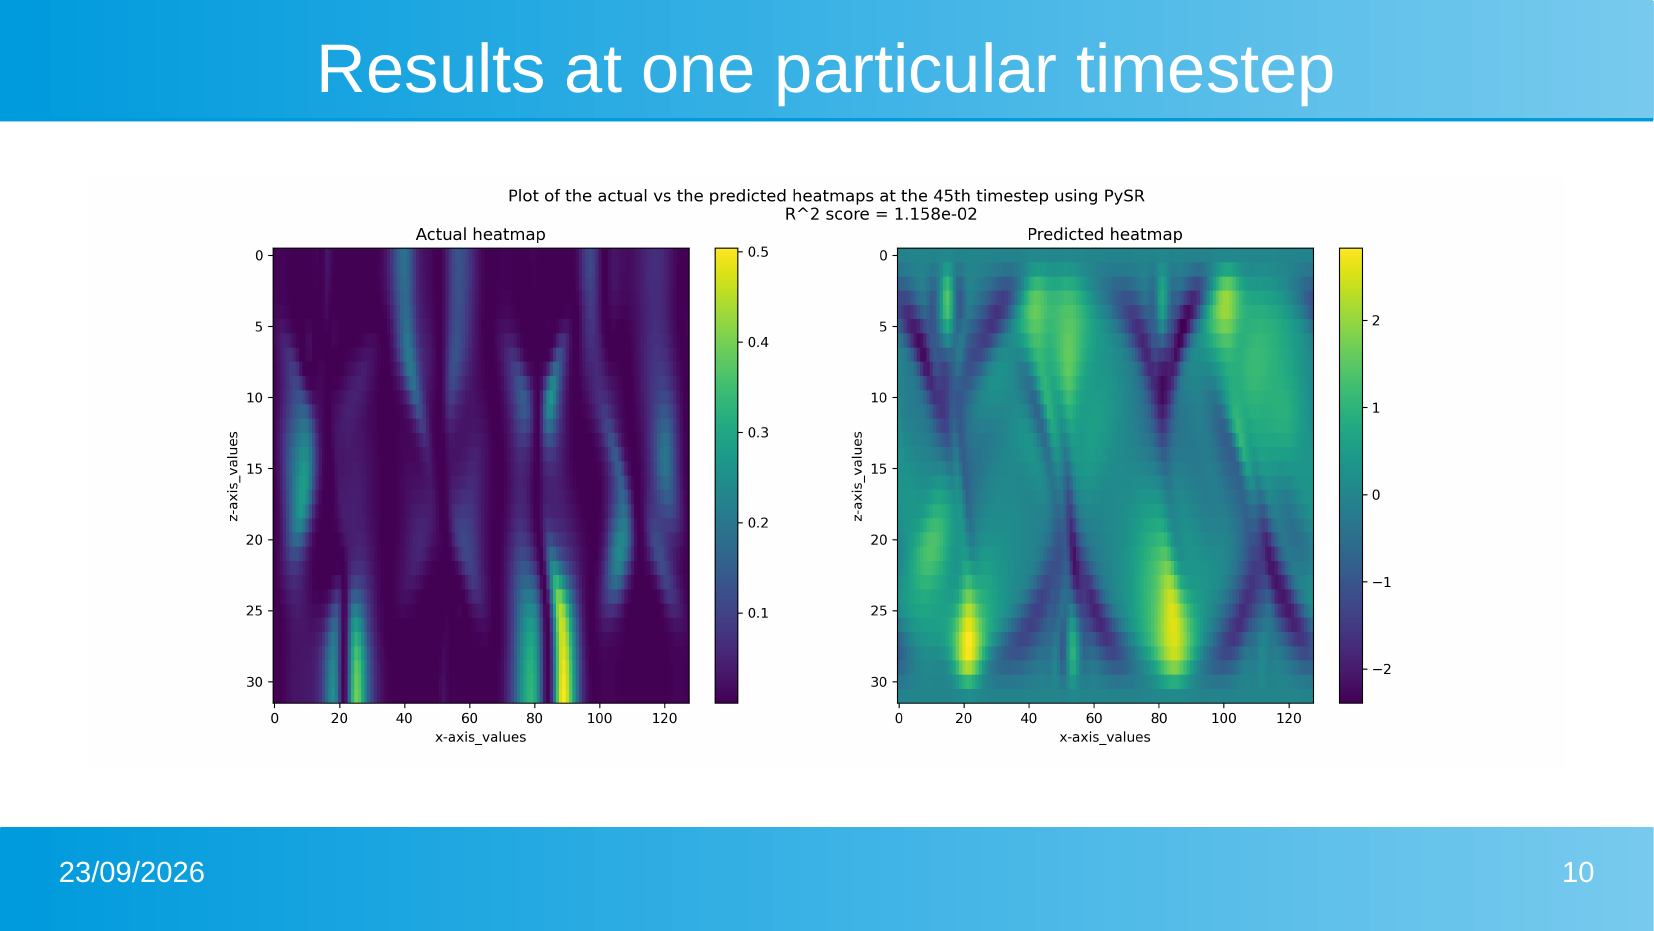

# Results at one particular timestep
10